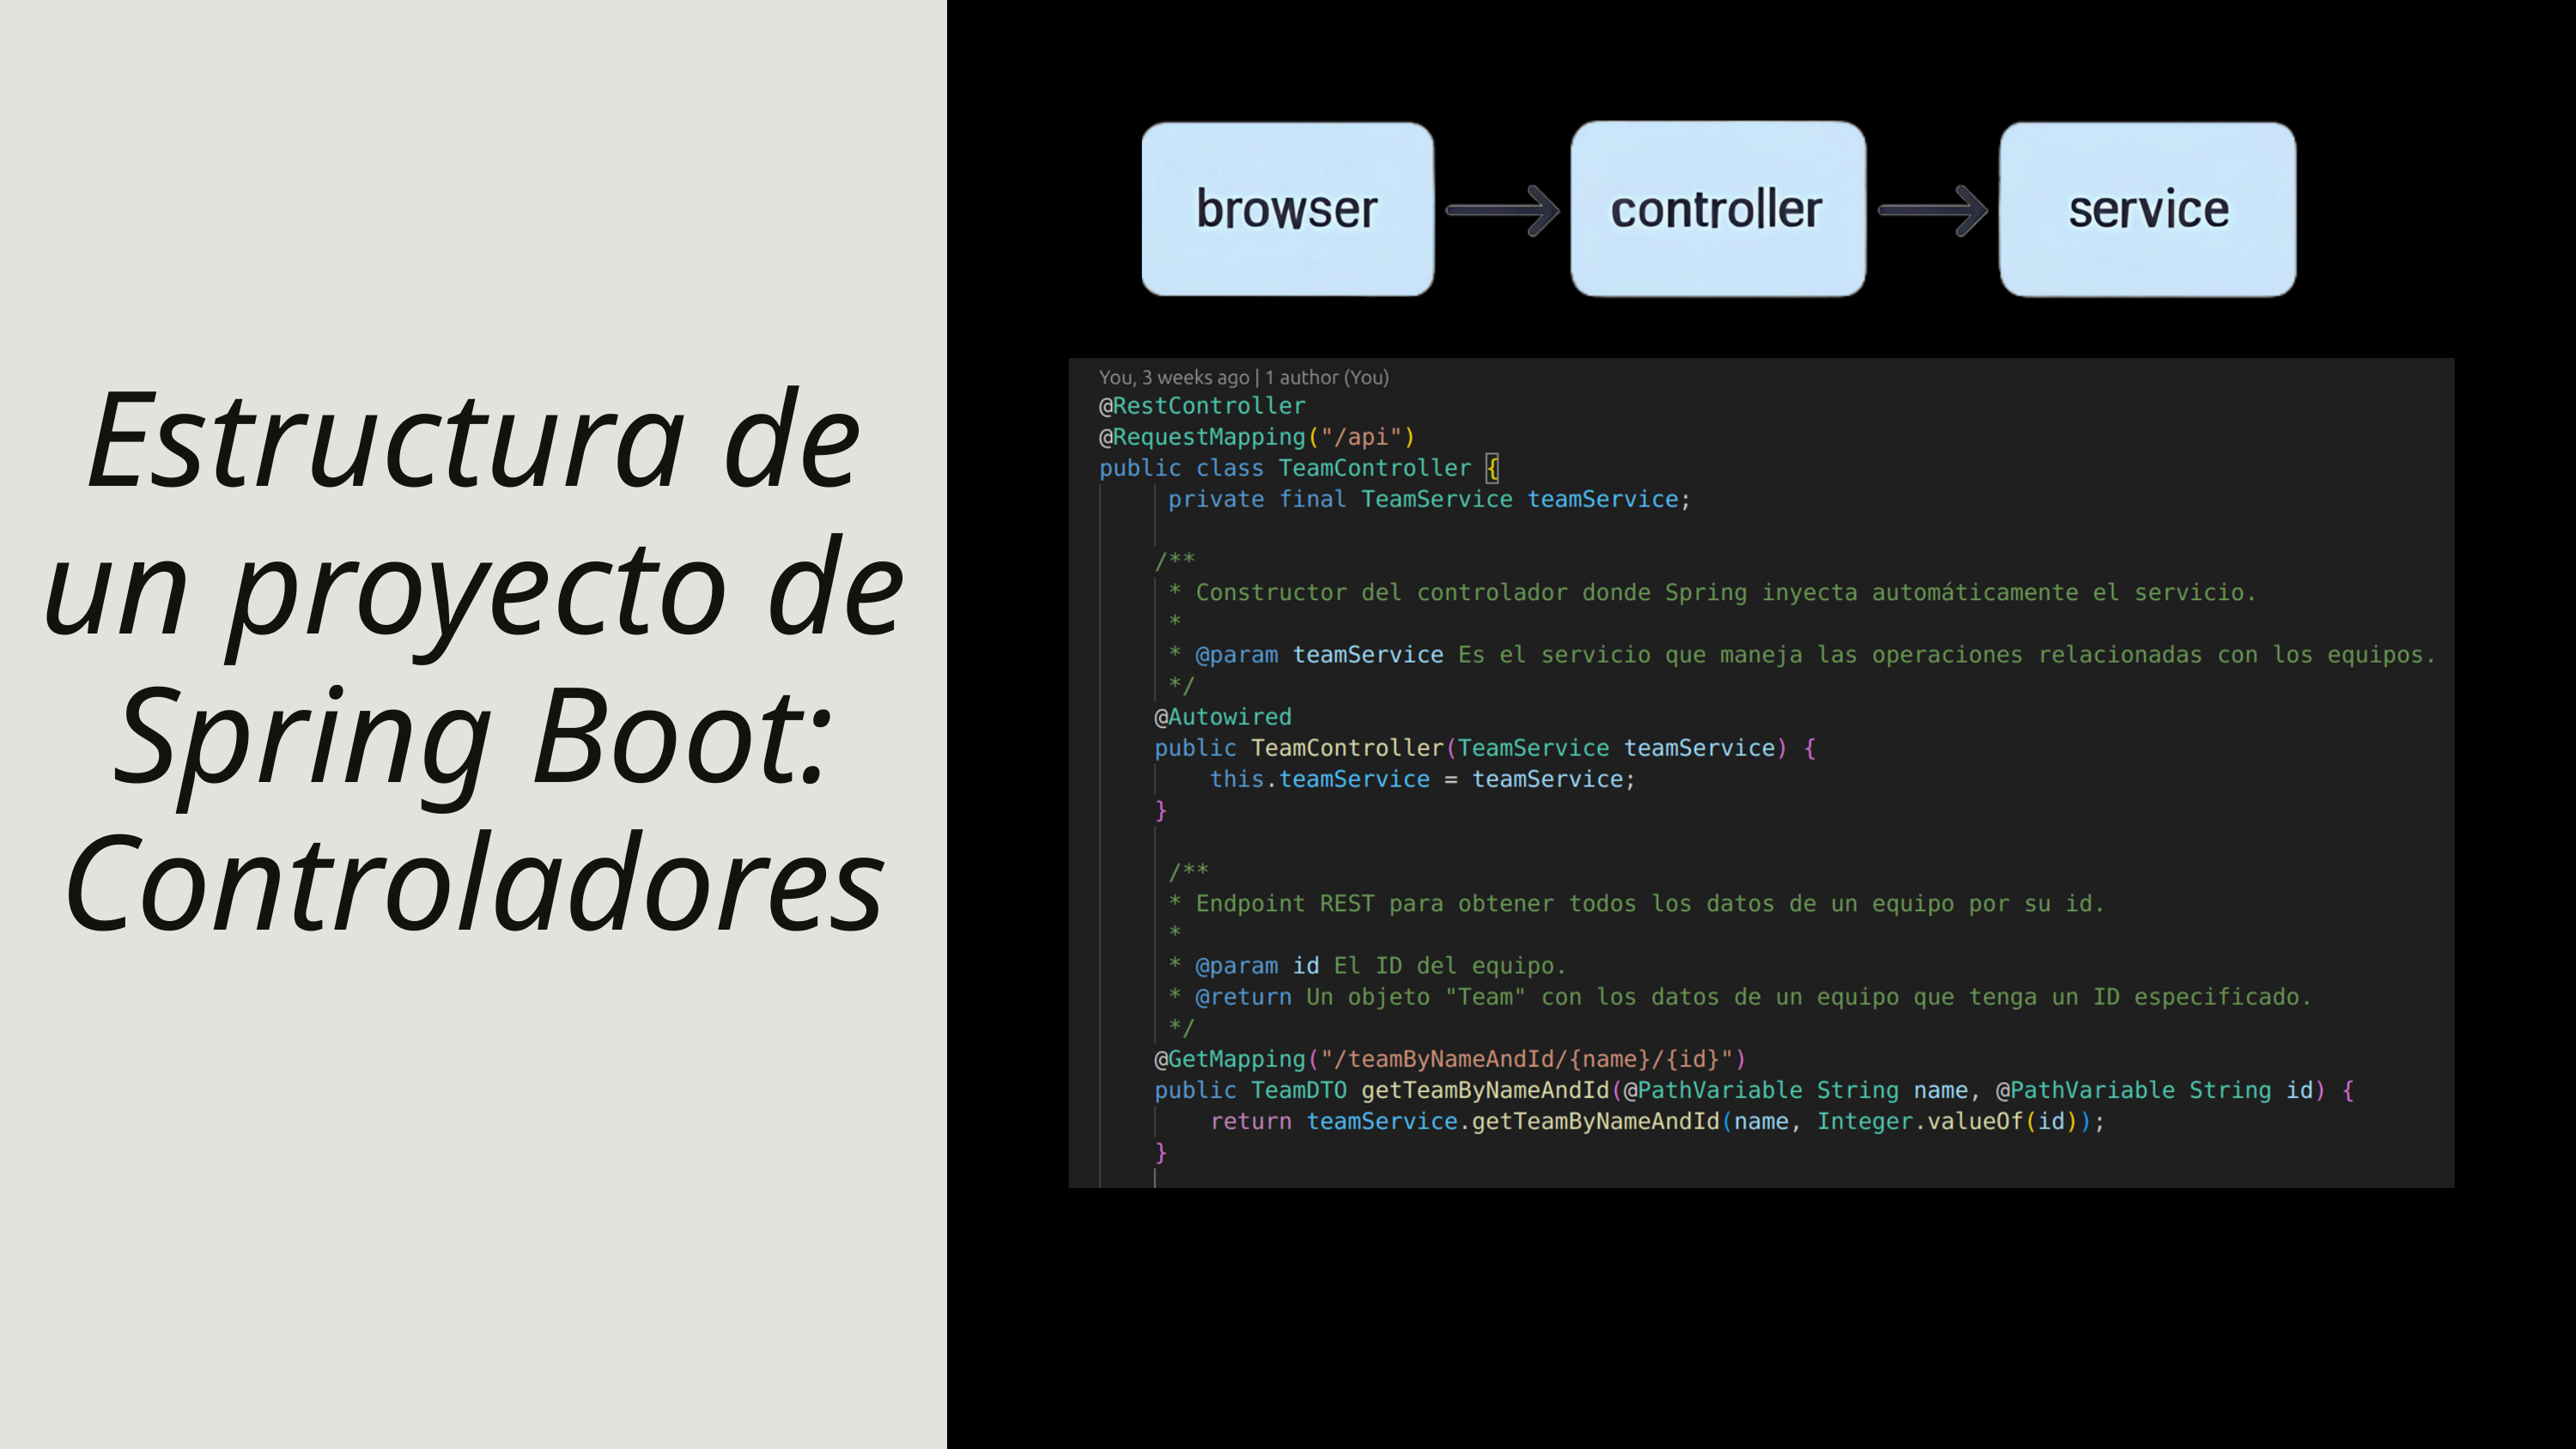

Estructura de un proyecto de Spring Boot: Controladores